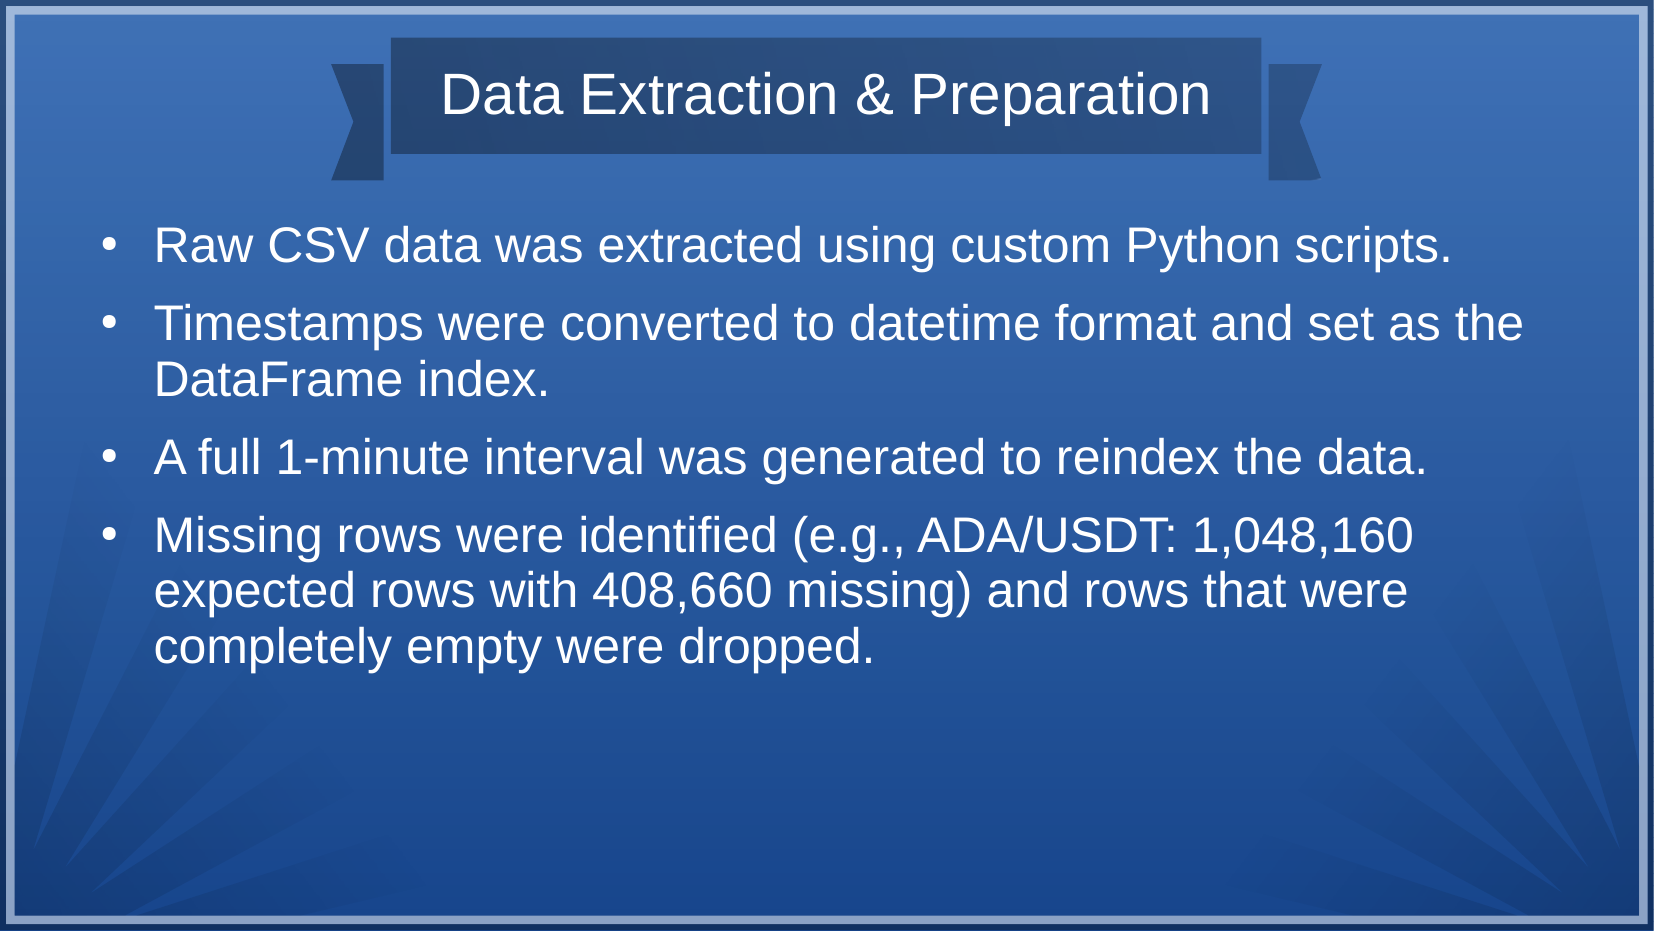

# Data Extraction & Preparation
Raw CSV data was extracted using custom Python scripts.
Timestamps were converted to datetime format and set as the DataFrame index.
A full 1-minute interval was generated to reindex the data.
Missing rows were identified (e.g., ADA/USDT: 1,048,160 expected rows with 408,660 missing) and rows that were completely empty were dropped.